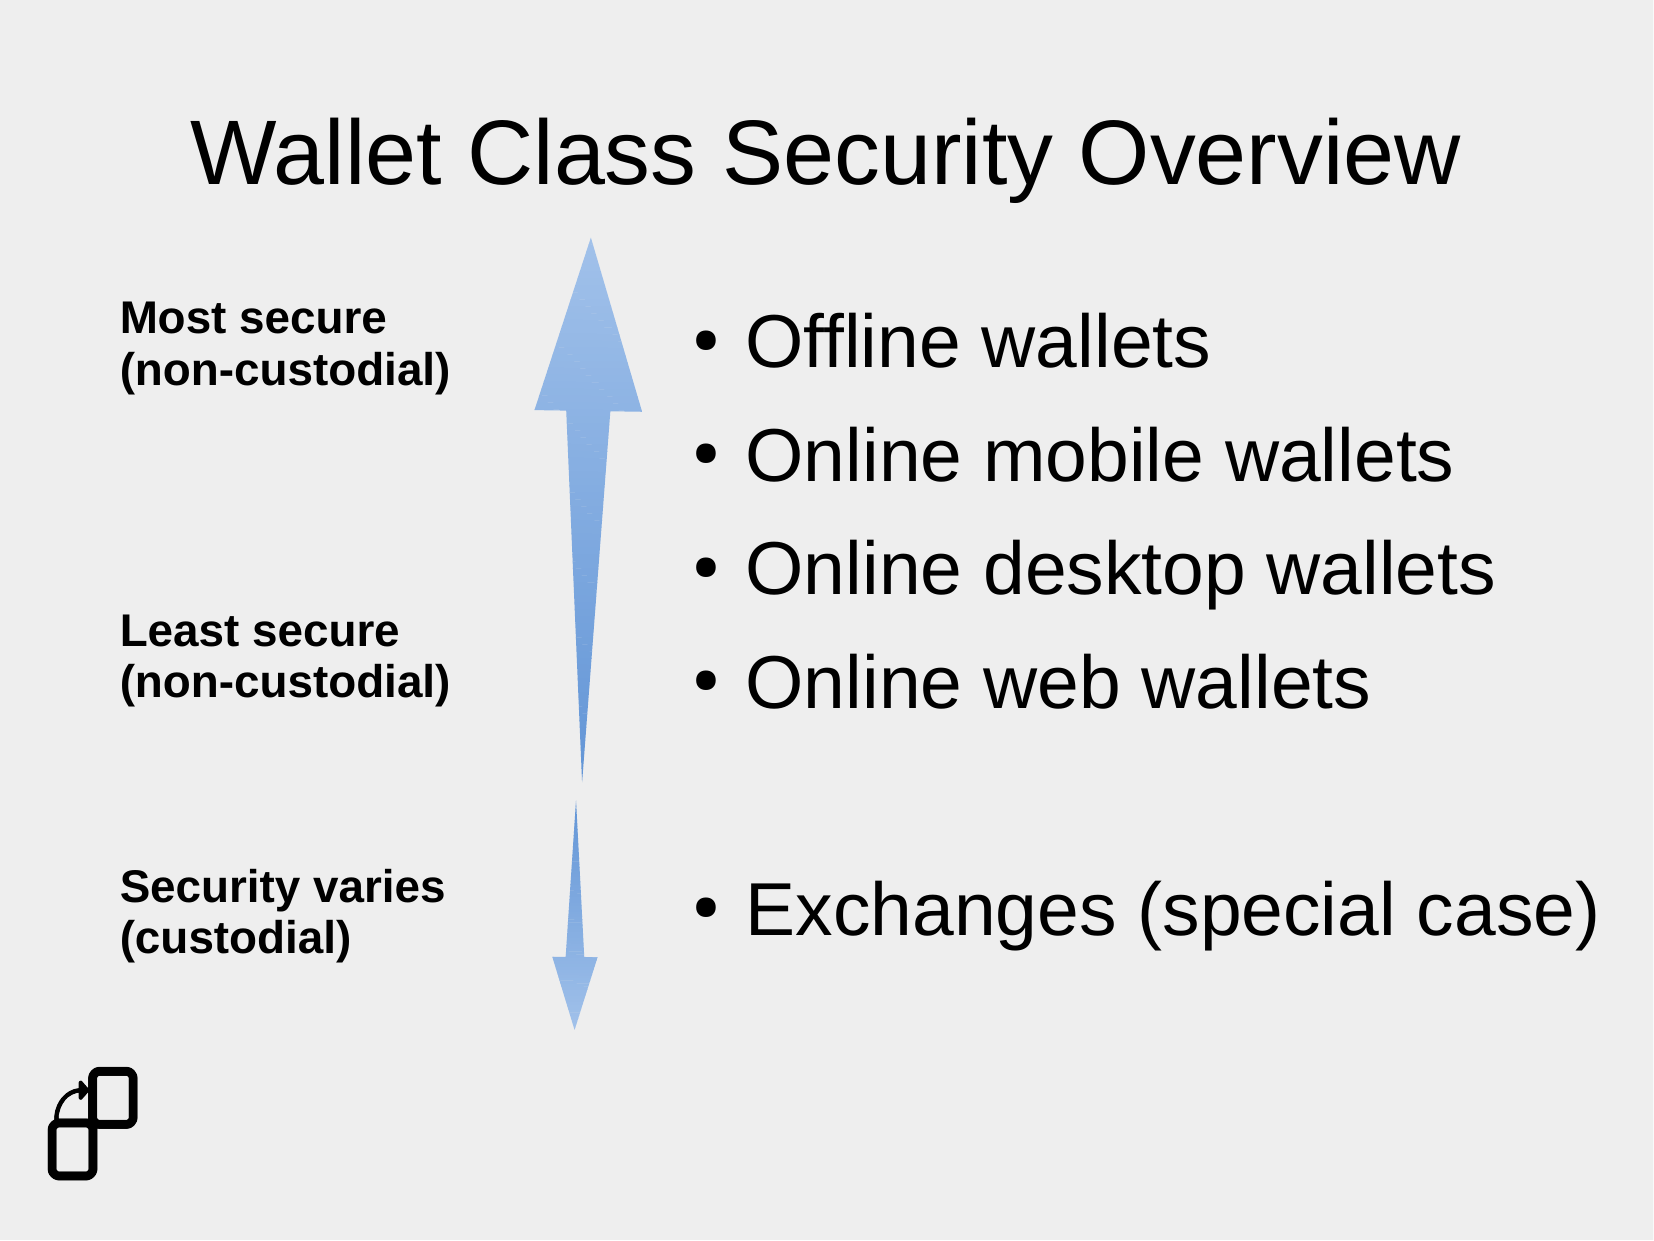

# Wallet Class Security Overview
Most secure
(non-custodial)
Least secure
(non-custodial)
Security varies
(custodial)
Offline wallets
Online mobile wallets
Online desktop wallets
Online web wallets
Exchanges (special case)